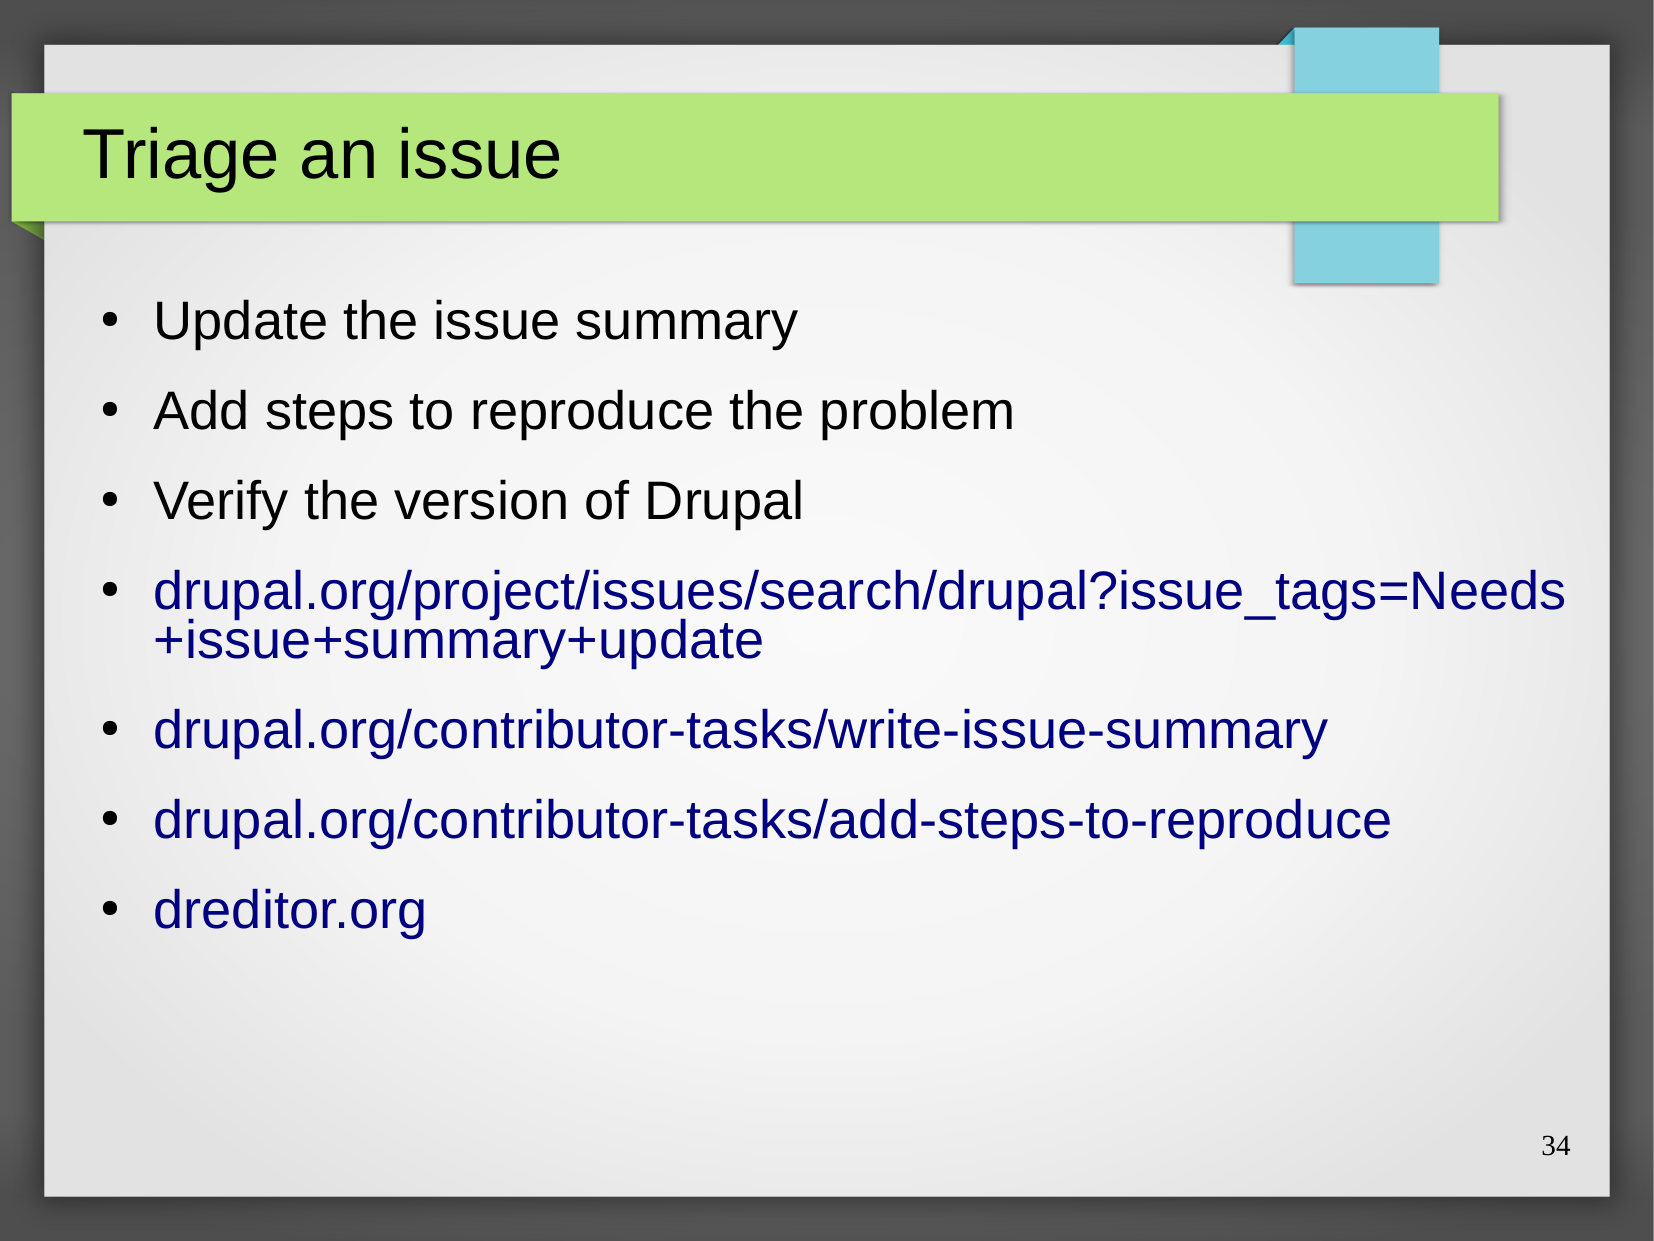

# Triage an issue
Update the issue summary
Add steps to reproduce the problem
Verify the version of Drupal
drupal.org/project/issues/search/drupal?issue_tags=Needs+issue+summary+update
drupal.org/contributor-tasks/write-issue-summary
drupal.org/contributor-tasks/add-steps-to-reproduce
dreditor.org
34